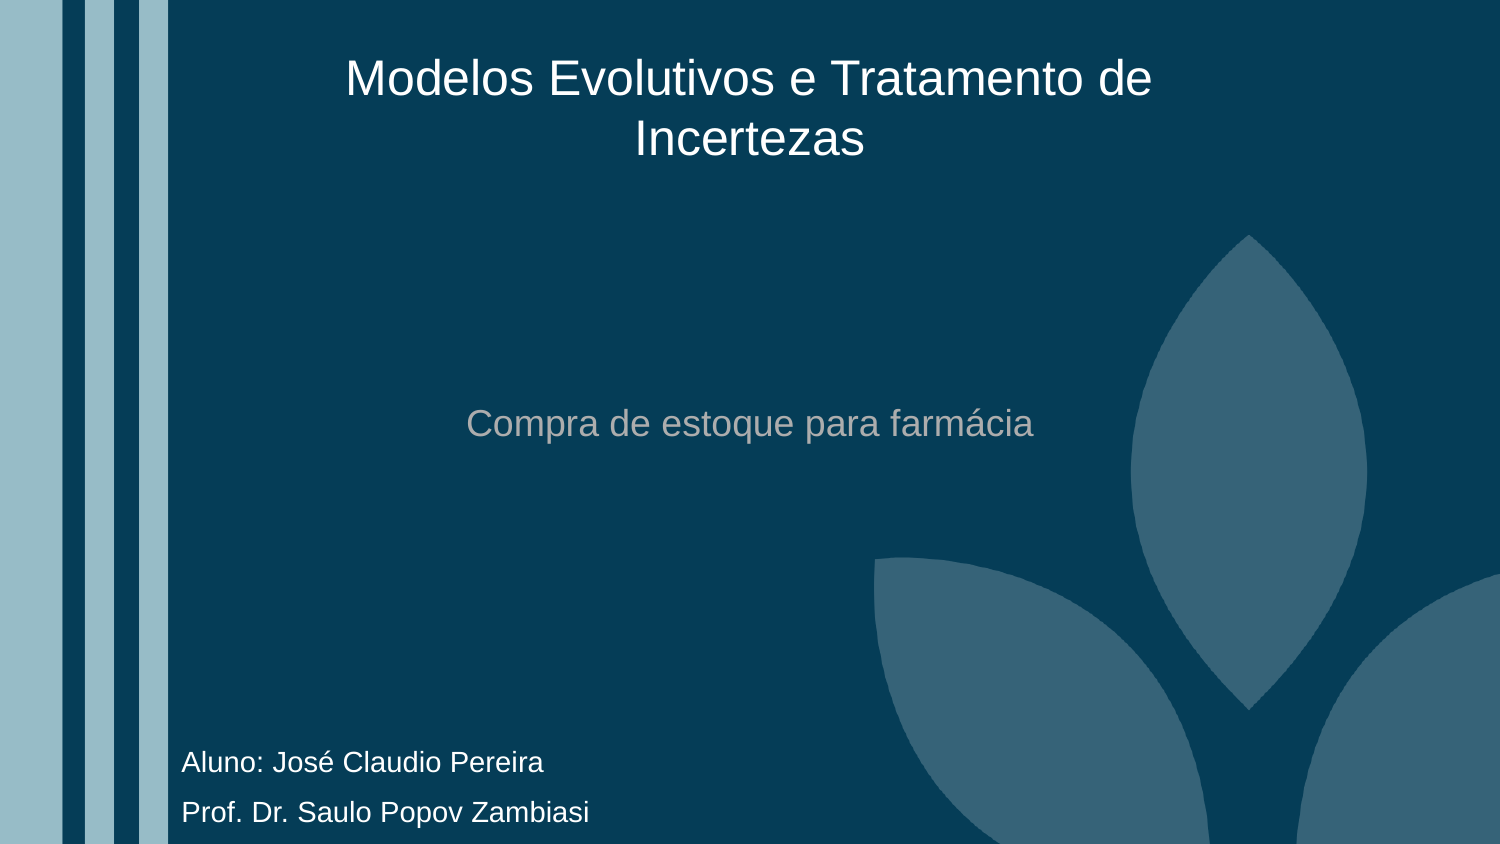

# Modelos Evolutivos e Tratamento de Incertezas
Compra de estoque para farmácia
Aluno: José Claudio Pereira
Prof. Dr. Saulo Popov Zambiasi